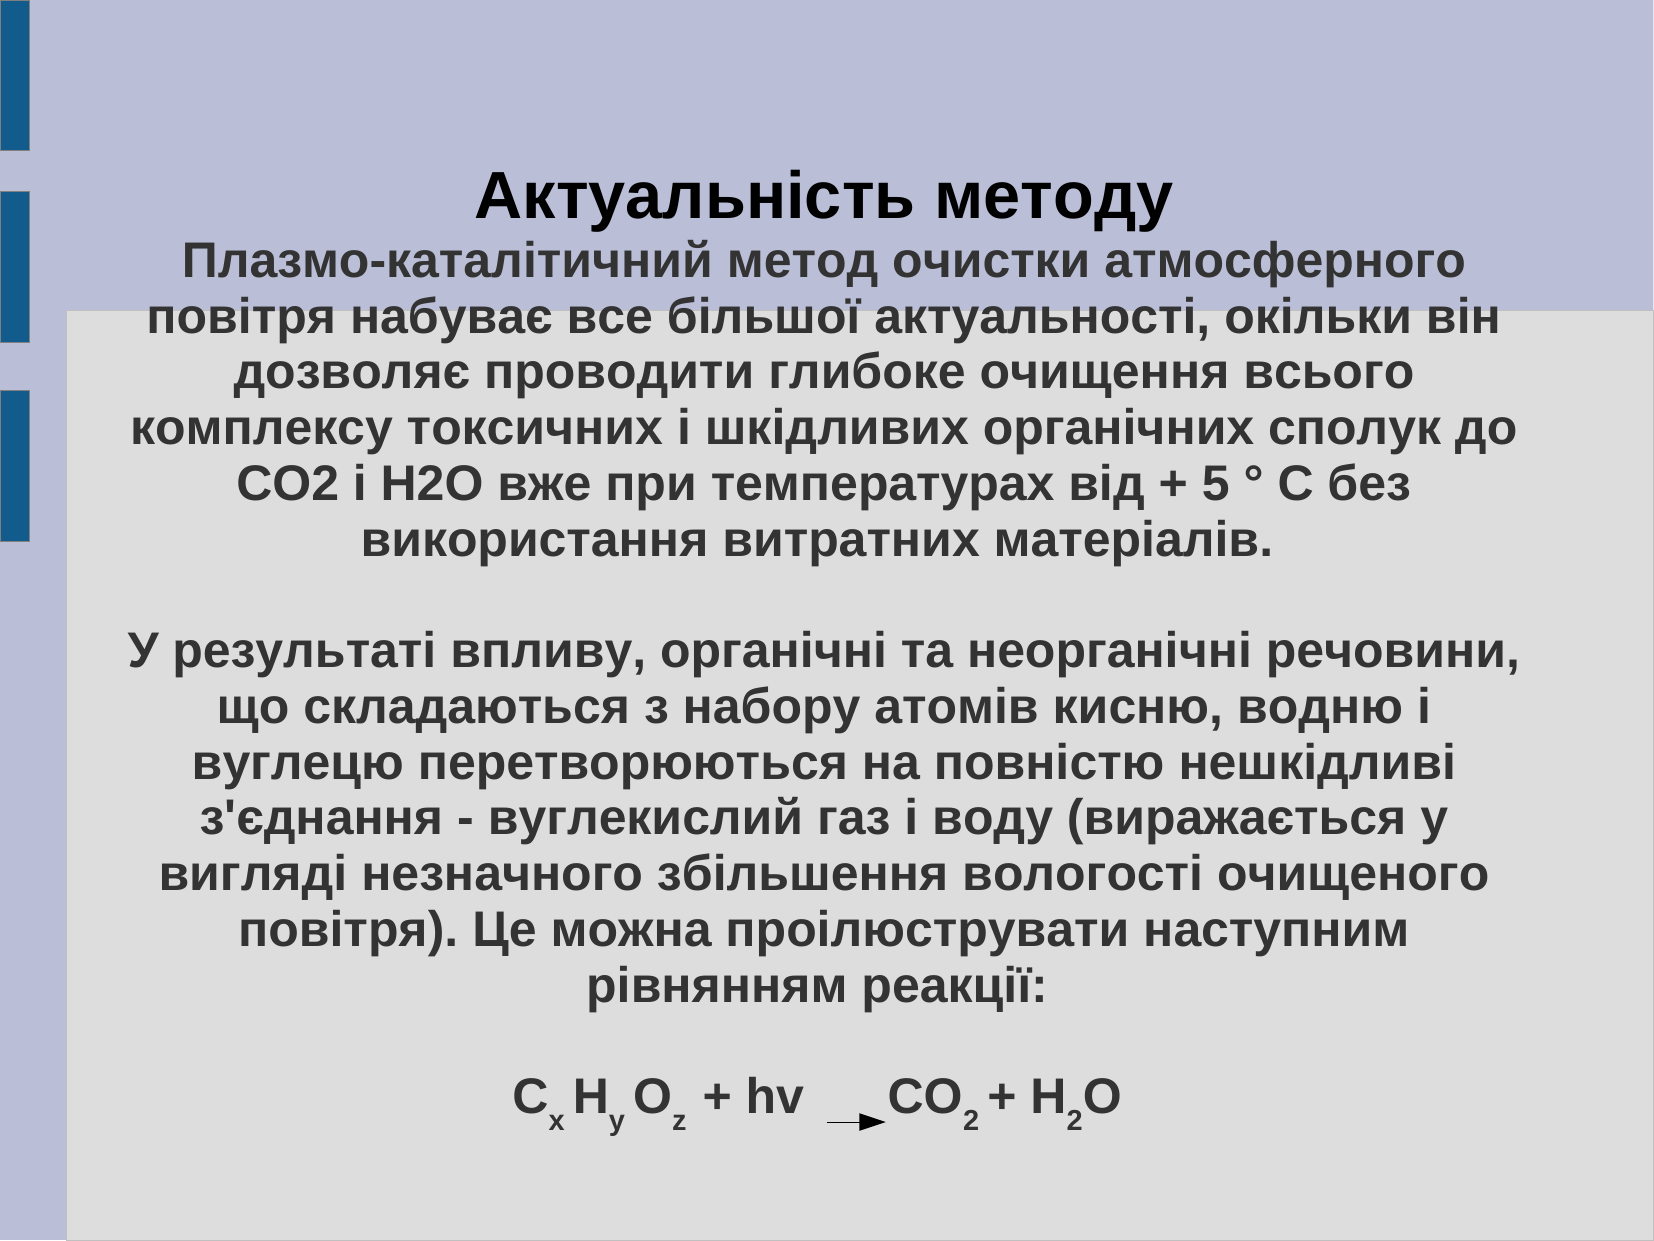

# Актуальність методу Плазмо-каталітичний метод очистки атмосферного повітря набуває все більшої актуальності, окільки він дозволяє проводити глибоке очищення всього комплексу токсичних і шкідливих органічних сполук до CO2 і H2O вже при температурах від + 5 ° С без використання витратних матеріалів. У результаті впливу, органічні та неорганічні речовини, що складаються з набору атомів кисню, водню і вуглецю перетворюються на повністю нешкідливі з'єднання - вуглекислий газ і воду (виражається у вигляді незначного збільшення вологості очищеного повітря). Це можна проілюструвати наступним рівнянням реакції: Сх Ну Оz + hv CO2 + H2O